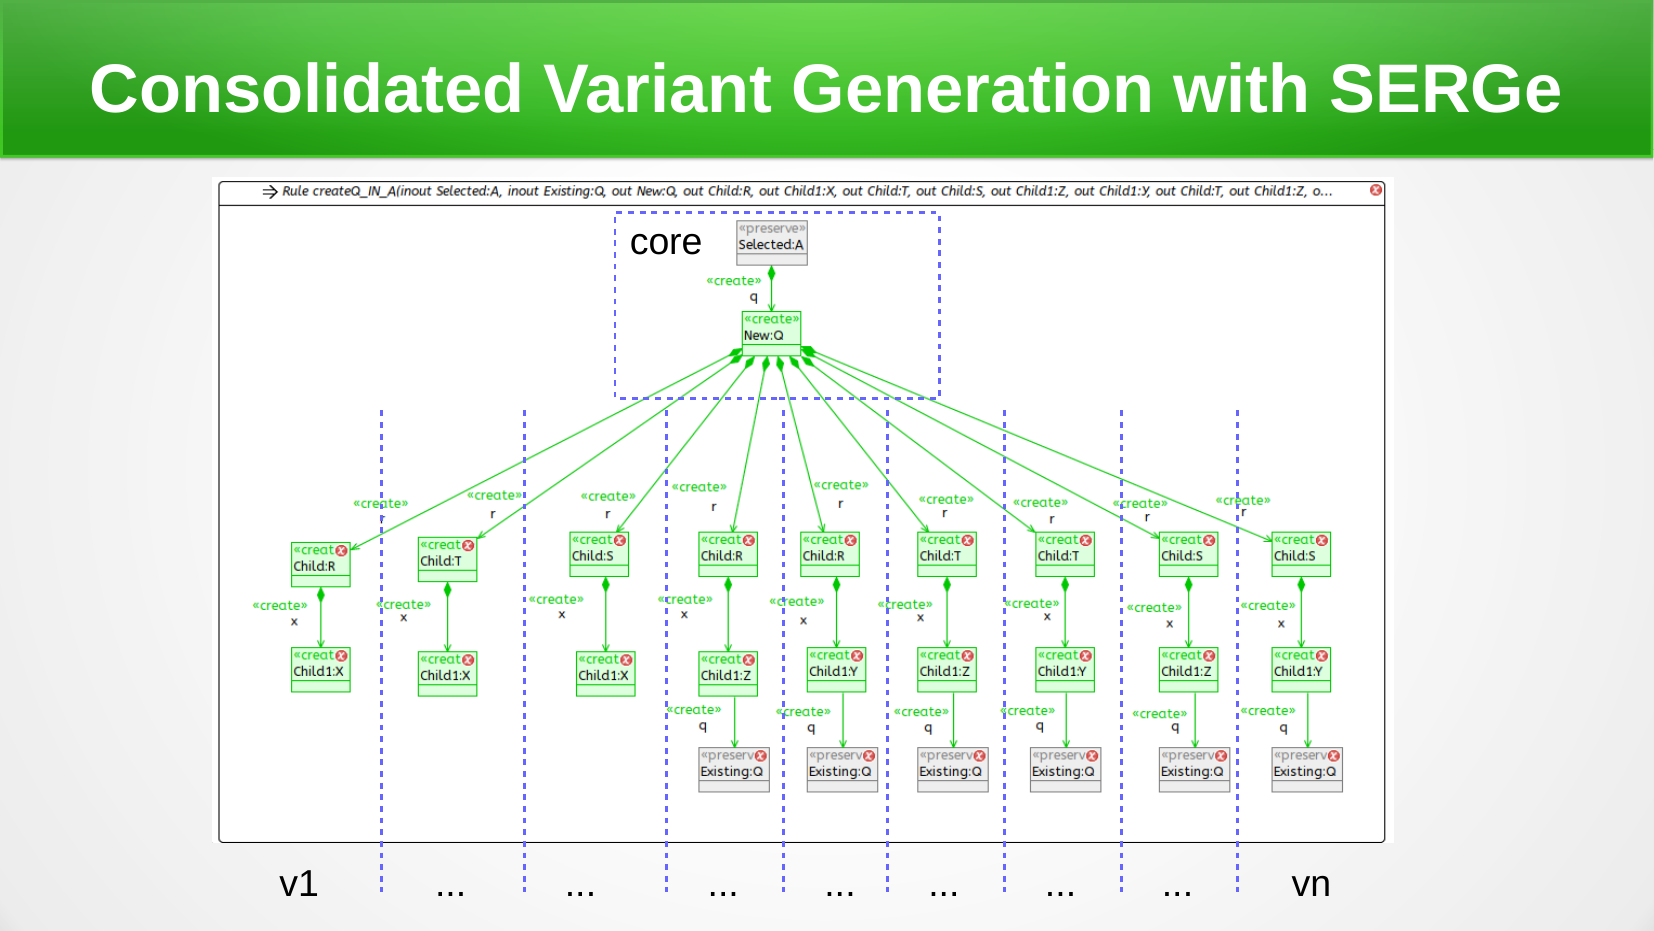

# Consolidated Variant Generation with SERGe
core
v1
...
...
...
...
...
...
...
vn